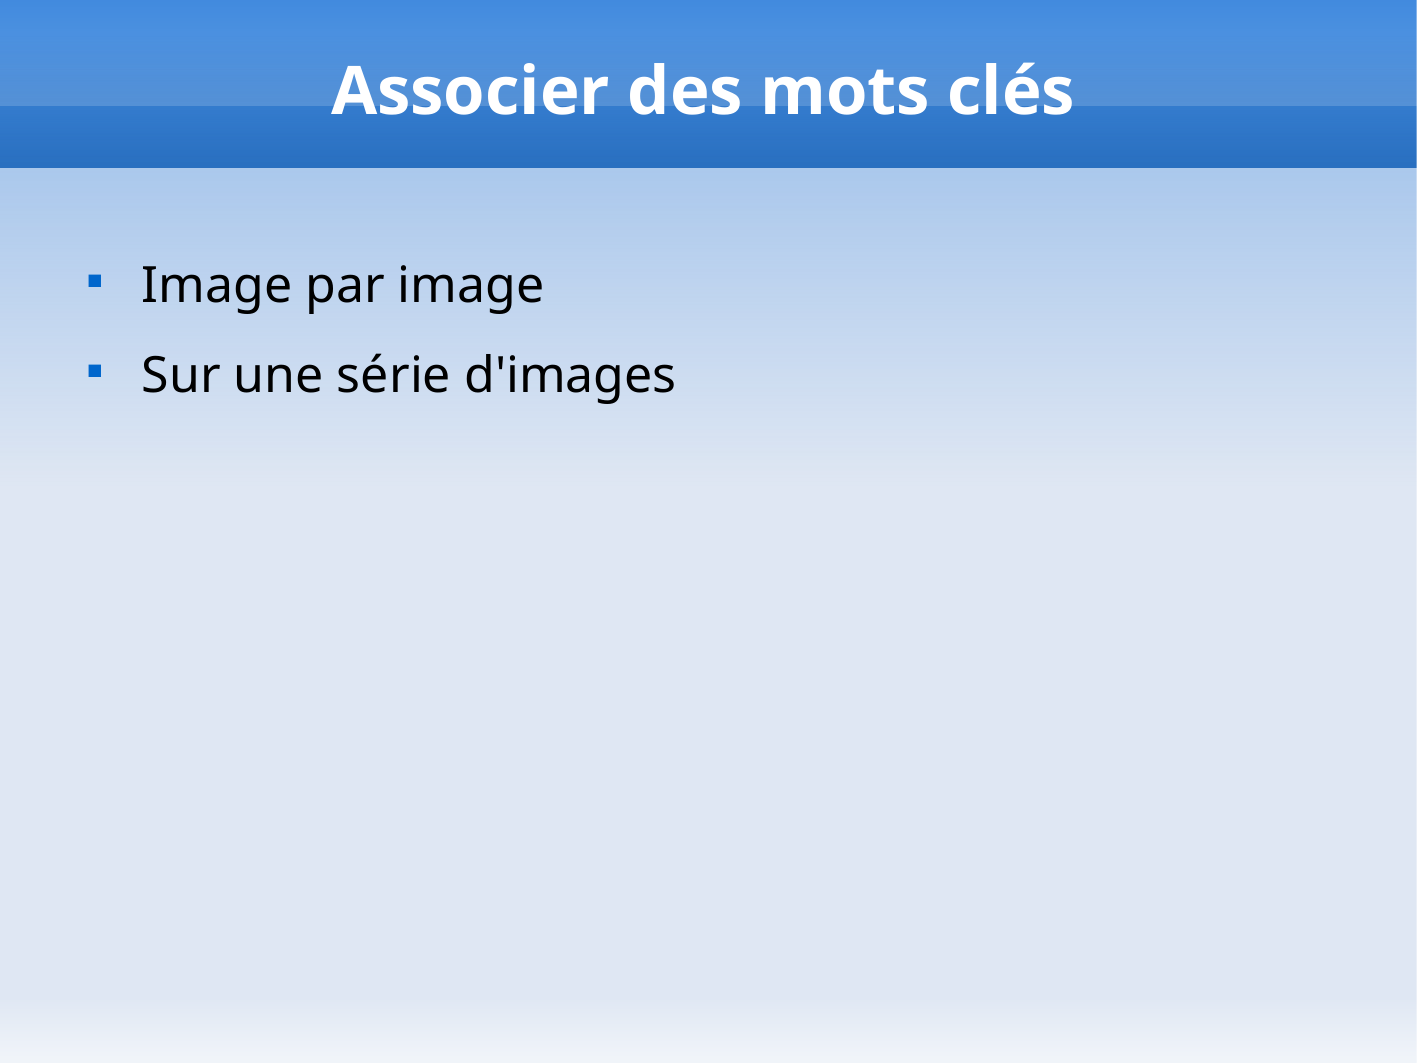

# Associer des mots clés
Image par image
Sur une série d'images